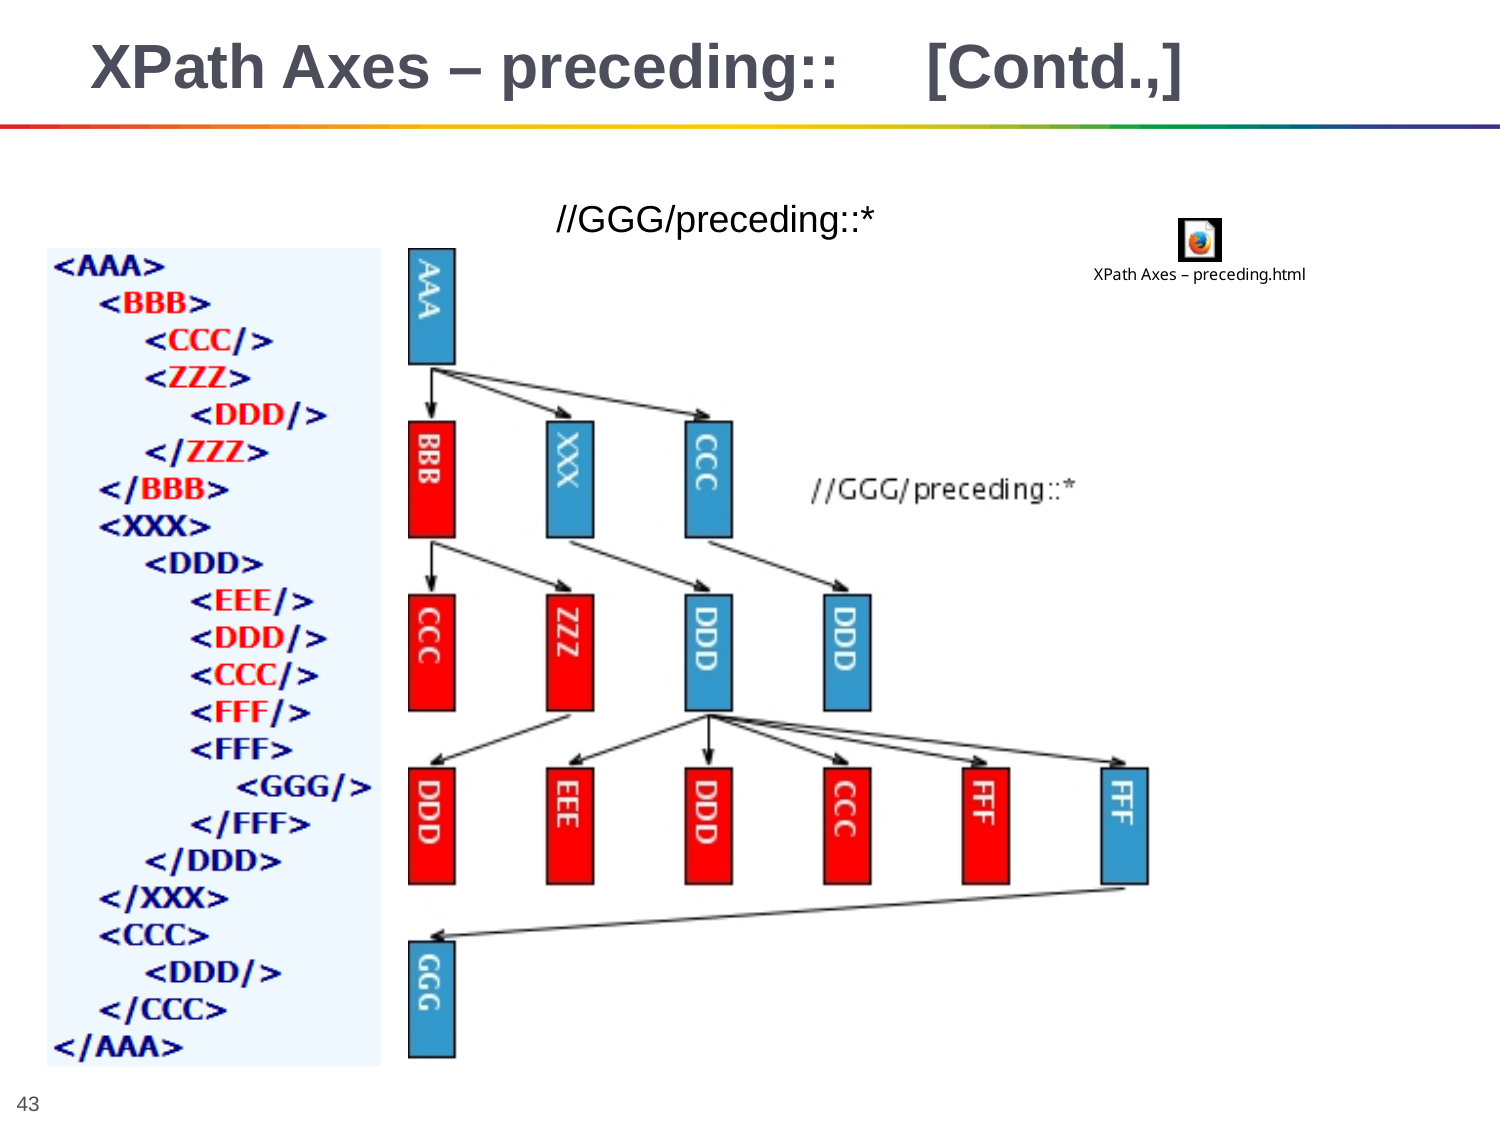

# XPath Axes – preceding:: [Contd.,]
//GGG/preceding::*